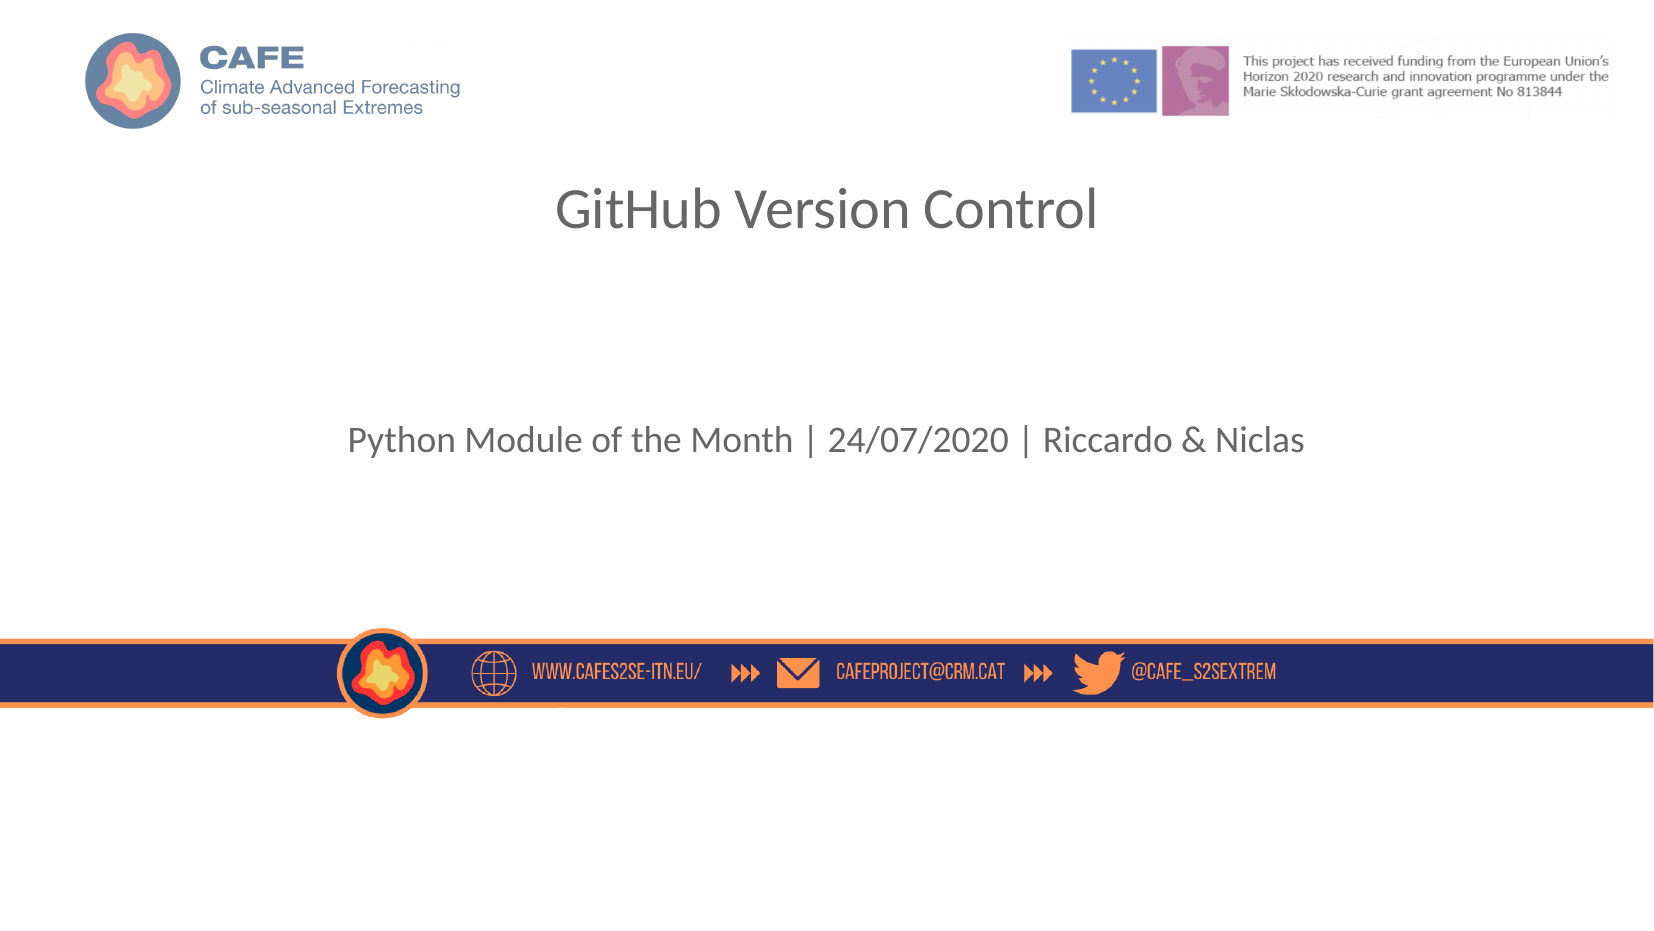

# GitHub Version Control
Python Module of the Month | 24/07/2020 | Riccardo & Niclas